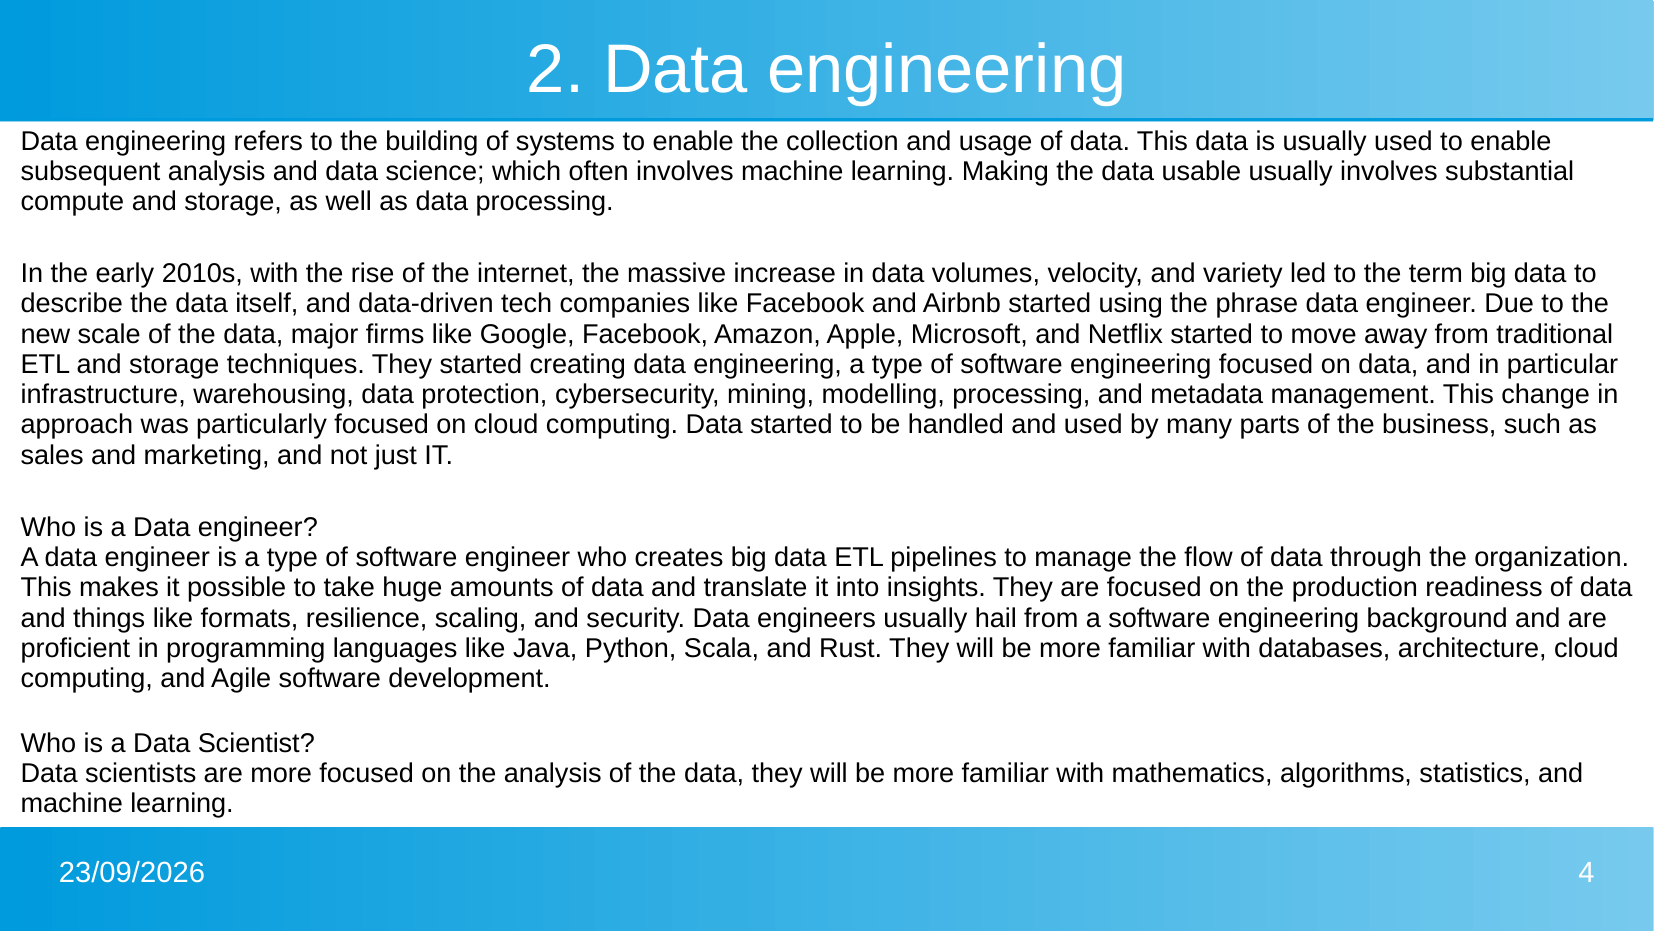

# 2. Data engineering
Data engineering refers to the building of systems to enable the collection and usage of data. This data is usually used to enable subsequent analysis and data science; which often involves machine learning. Making the data usable usually involves substantial compute and storage, as well as data processing.
In the early 2010s, with the rise of the internet, the massive increase in data volumes, velocity, and variety led to the term big data to describe the data itself, and data-driven tech companies like Facebook and Airbnb started using the phrase data engineer. Due to the new scale of the data, major firms like Google, Facebook, Amazon, Apple, Microsoft, and Netflix started to move away from traditional ETL and storage techniques. They started creating data engineering, a type of software engineering focused on data, and in particular infrastructure, warehousing, data protection, cybersecurity, mining, modelling, processing, and metadata management. This change in approach was particularly focused on cloud computing. Data started to be handled and used by many parts of the business, such as sales and marketing, and not just IT.
Who is a Data engineer?
A data engineer is a type of software engineer who creates big data ETL pipelines to manage the flow of data through the organization. This makes it possible to take huge amounts of data and translate it into insights. They are focused on the production readiness of data and things like formats, resilience, scaling, and security. Data engineers usually hail from a software engineering background and are proficient in programming languages like Java, Python, Scala, and Rust. They will be more familiar with databases, architecture, cloud computing, and Agile software development.
Who is a Data Scientist?
Data scientists are more focused on the analysis of the data, they will be more familiar with mathematics, algorithms, statistics, and machine learning.
4